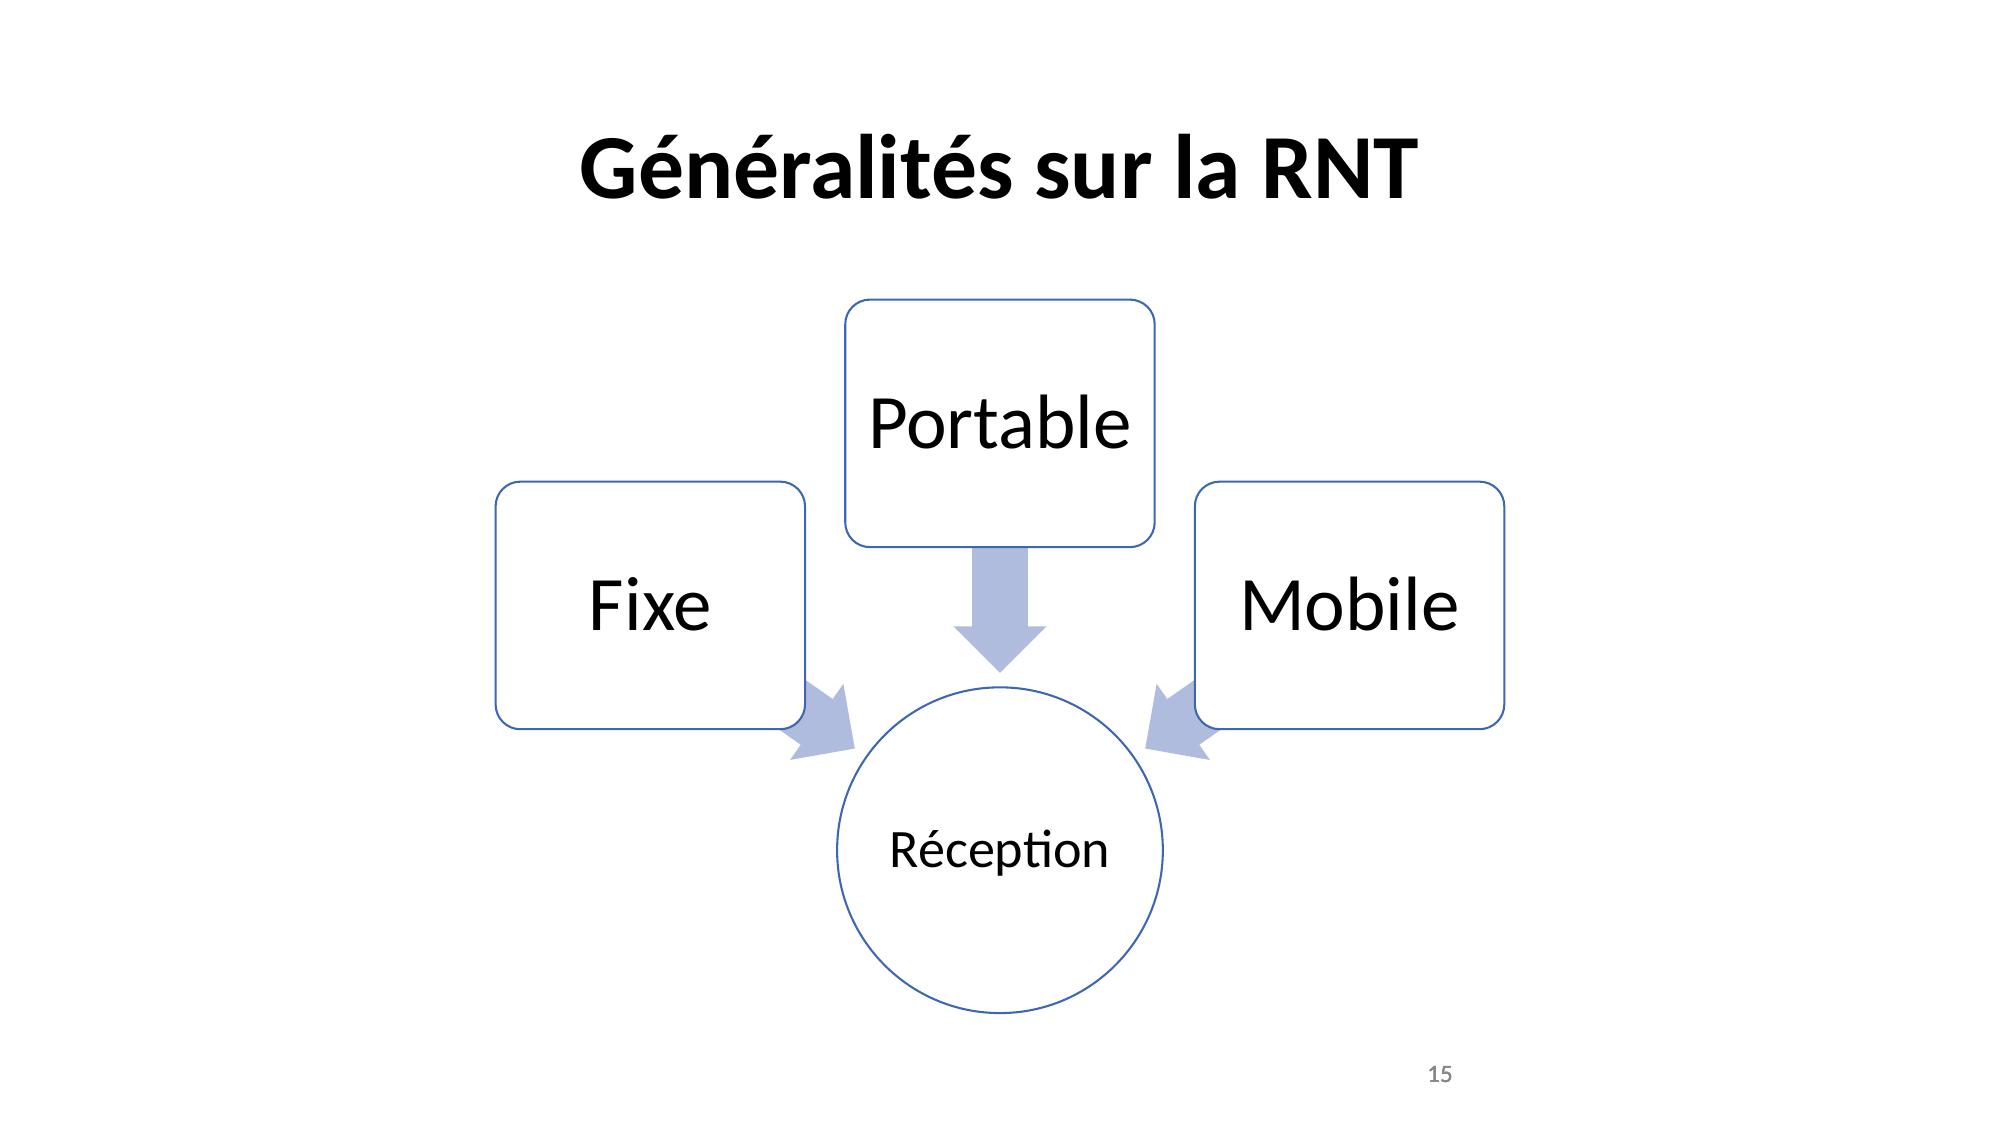

# Généralités sur la RNT
Portable
Fixe
Mobile
Réception
15
15
15
15